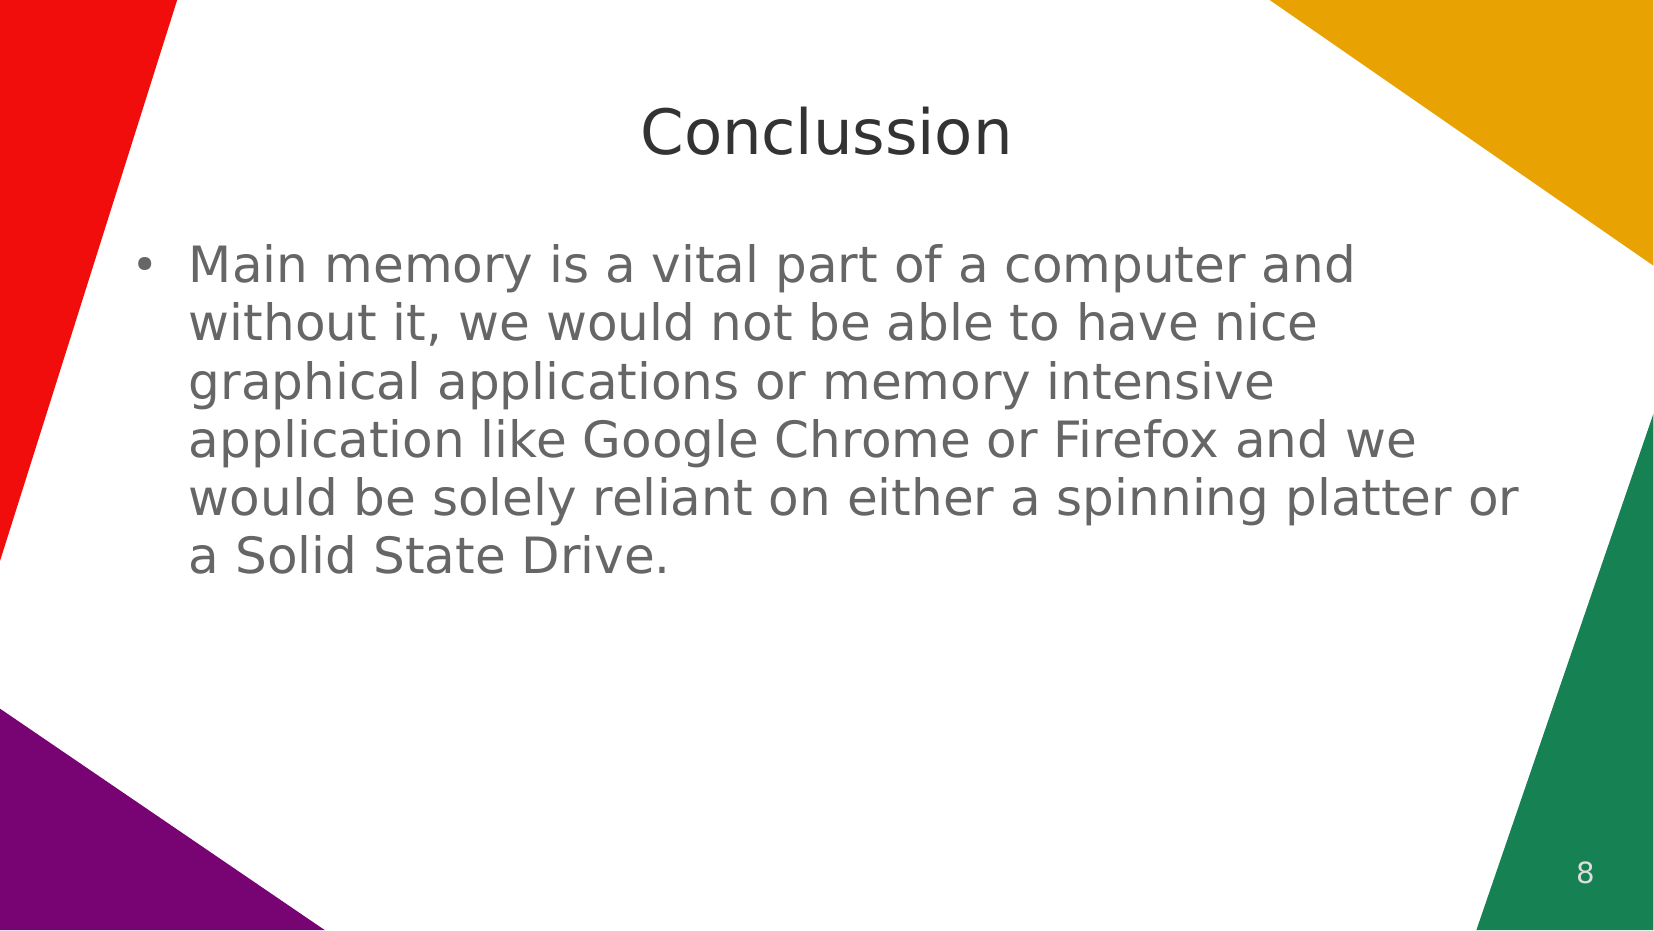

# Conclussion
Main memory is a vital part of a computer and without it, we would not be able to have nice graphical applications or memory intensive application like Google Chrome or Firefox and we would be solely reliant on either a spinning platter or a Solid State Drive.
8